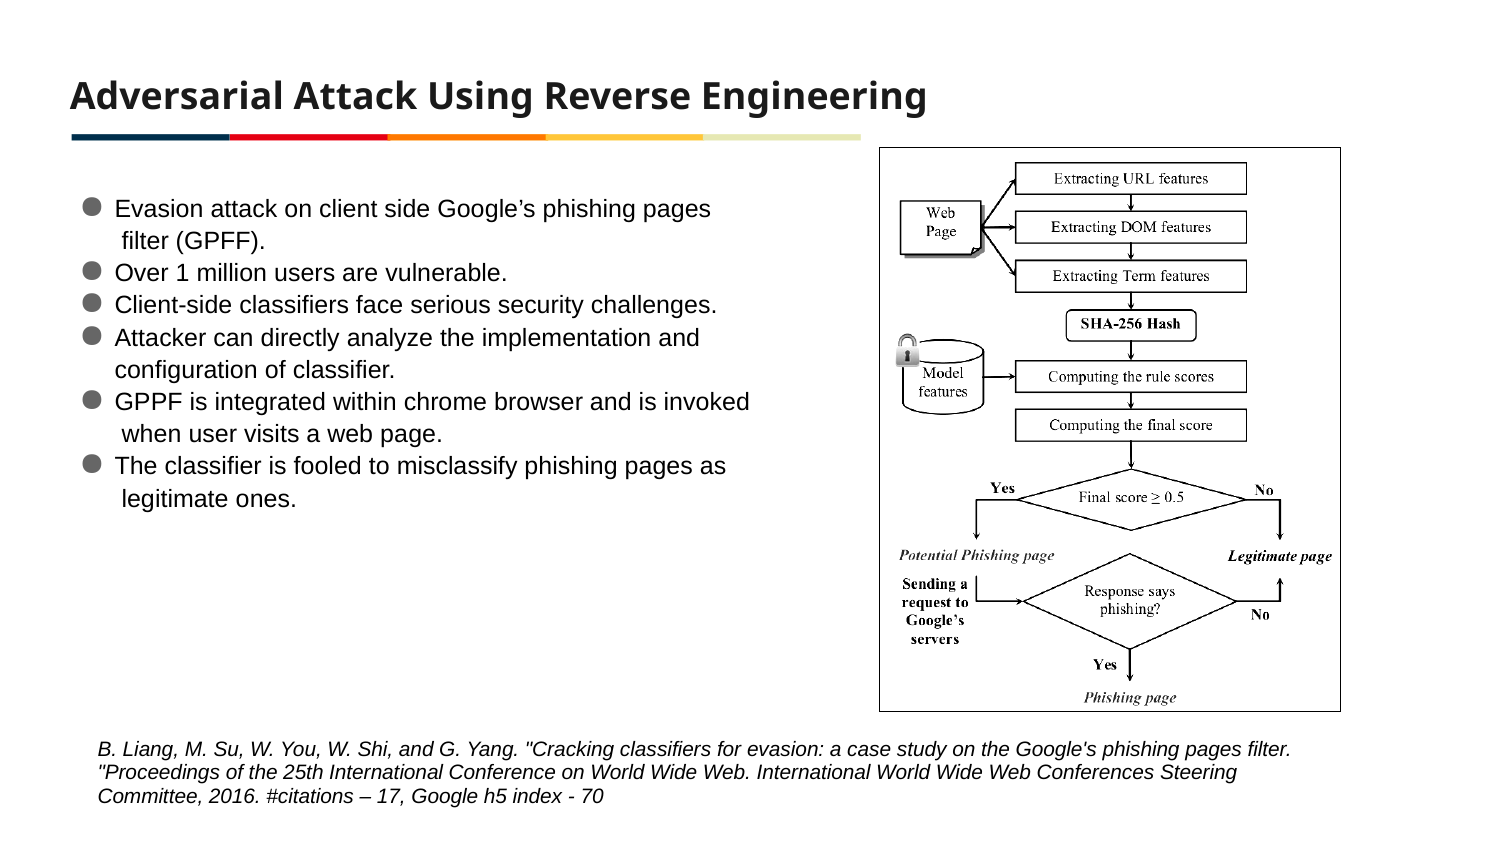

# Adversarial Attack Using Reverse Engineering
Evasion attack on client side Google’s phishing pages
 filter (GPFF).
Over 1 million users are vulnerable.
Client-side classifiers face serious security challenges.
Attacker can directly analyze the implementation and
configuration of classifier.
GPPF is integrated within chrome browser and is invoked
 when user visits a web page.
The classifier is fooled to misclassify phishing pages as
 legitimate ones.
B. Liang, M. Su, W. You, W. Shi, and G. Yang. "Cracking classifiers for evasion: a case study on the Google's phishing pages filter.
"Proceedings of the 25th International Conference on World Wide Web. International World Wide Web Conferences Steering
Committee, 2016. #citations – 17, Google h5 index - 70